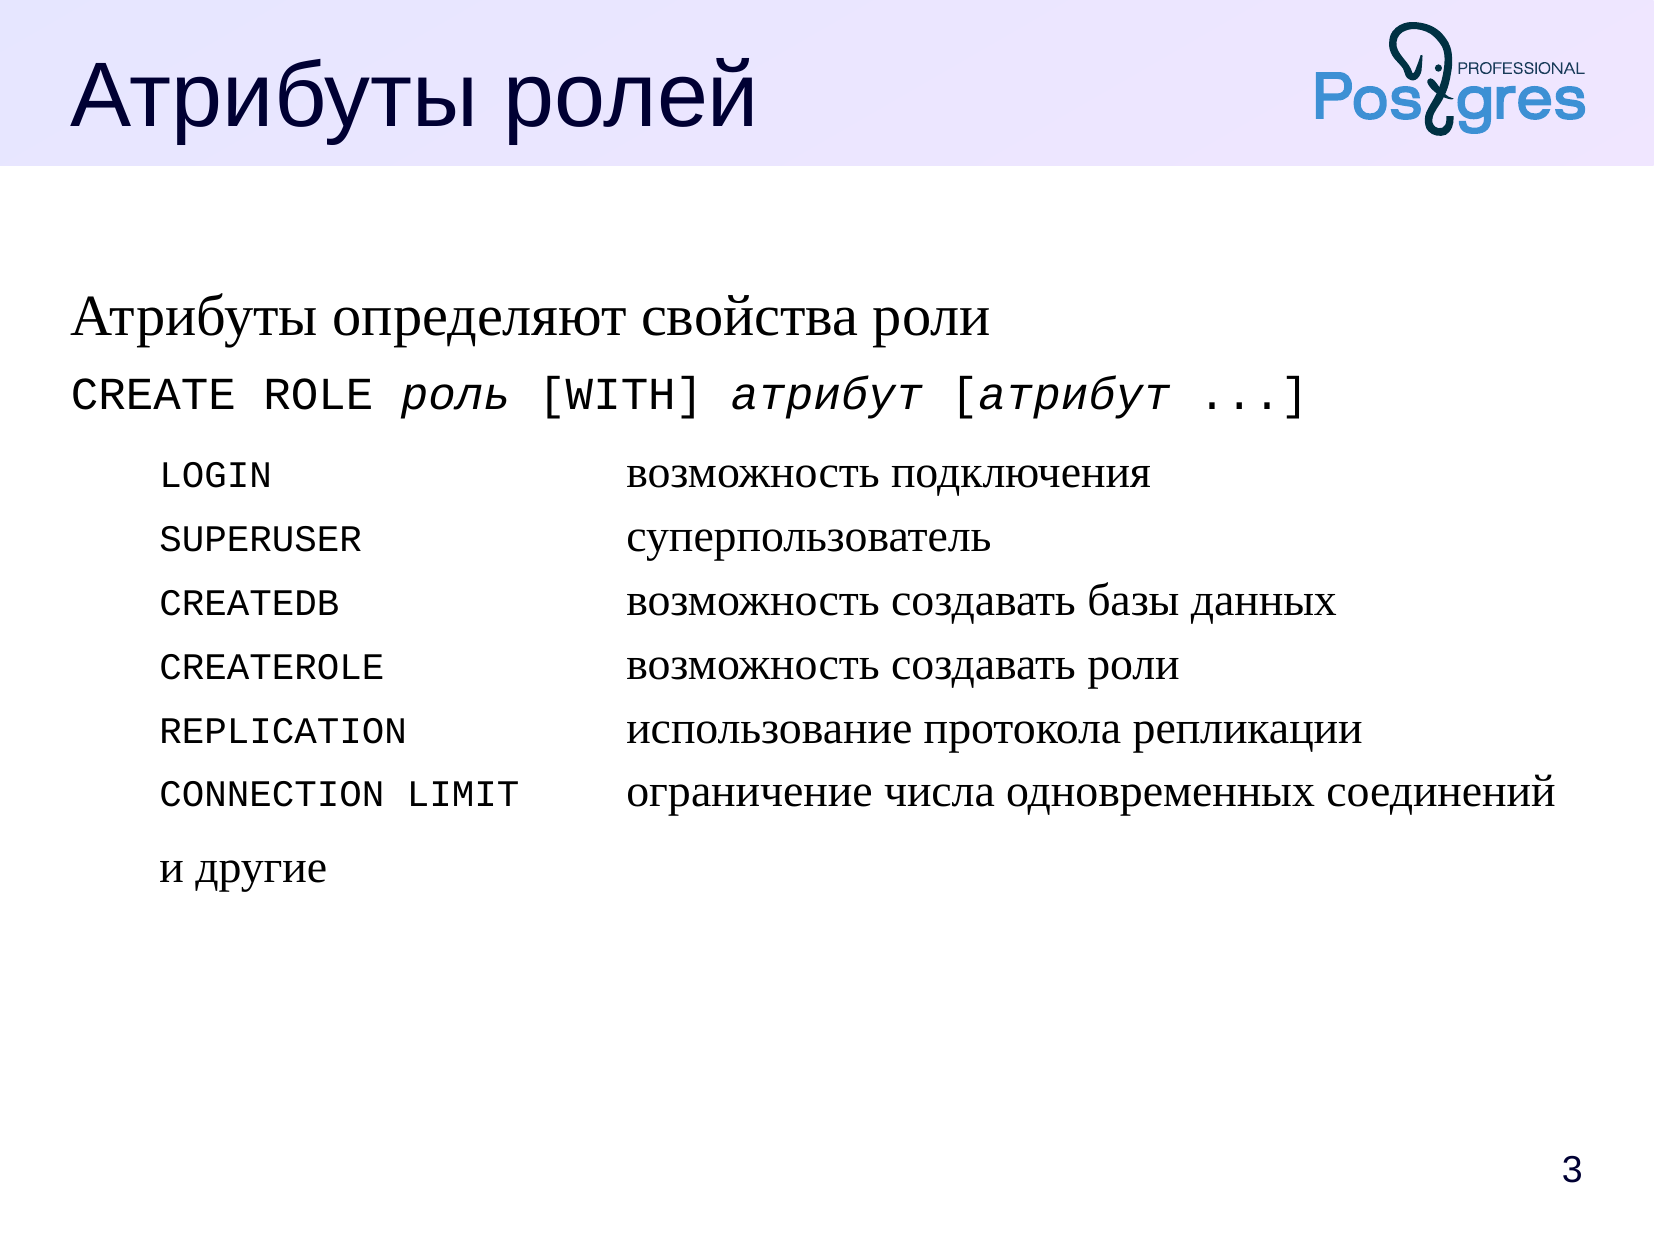

# Атрибуты ролей
Атрибуты определяют свойства роли
CREATE ROLE роль [WITH] атрибут [атрибут ...]
LOGIN	возможность подключения
SUPERUSER	суперпользователь
CREATEDB	возможность создавать базы данных
CREATEROLE	возможность создавать роли
REPLICATION	использование протокола репликации
CONNECTION LIMIT	ограничение числа одновременных соединений
и другие